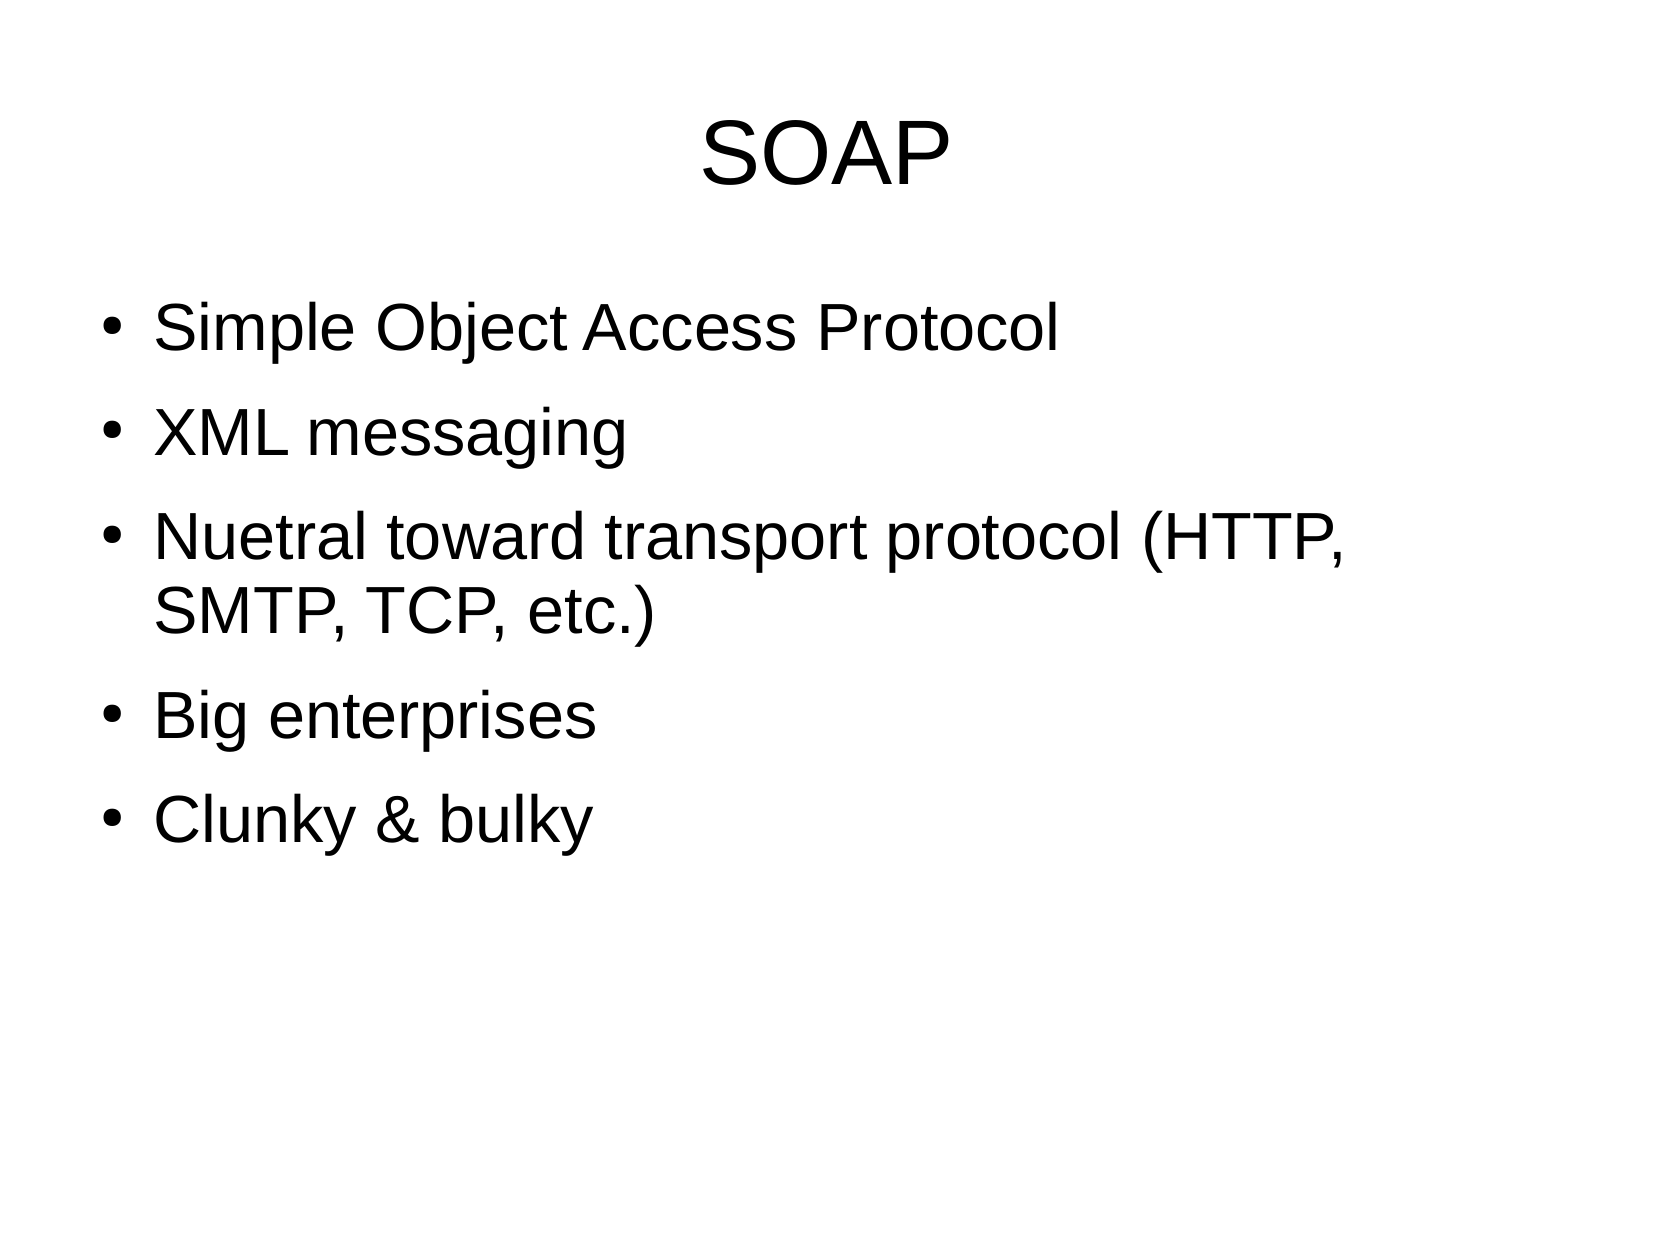

# SOAP
Simple Object Access Protocol
XML messaging
Nuetral toward transport protocol (HTTP, SMTP, TCP, etc.)
Big enterprises
Clunky & bulky